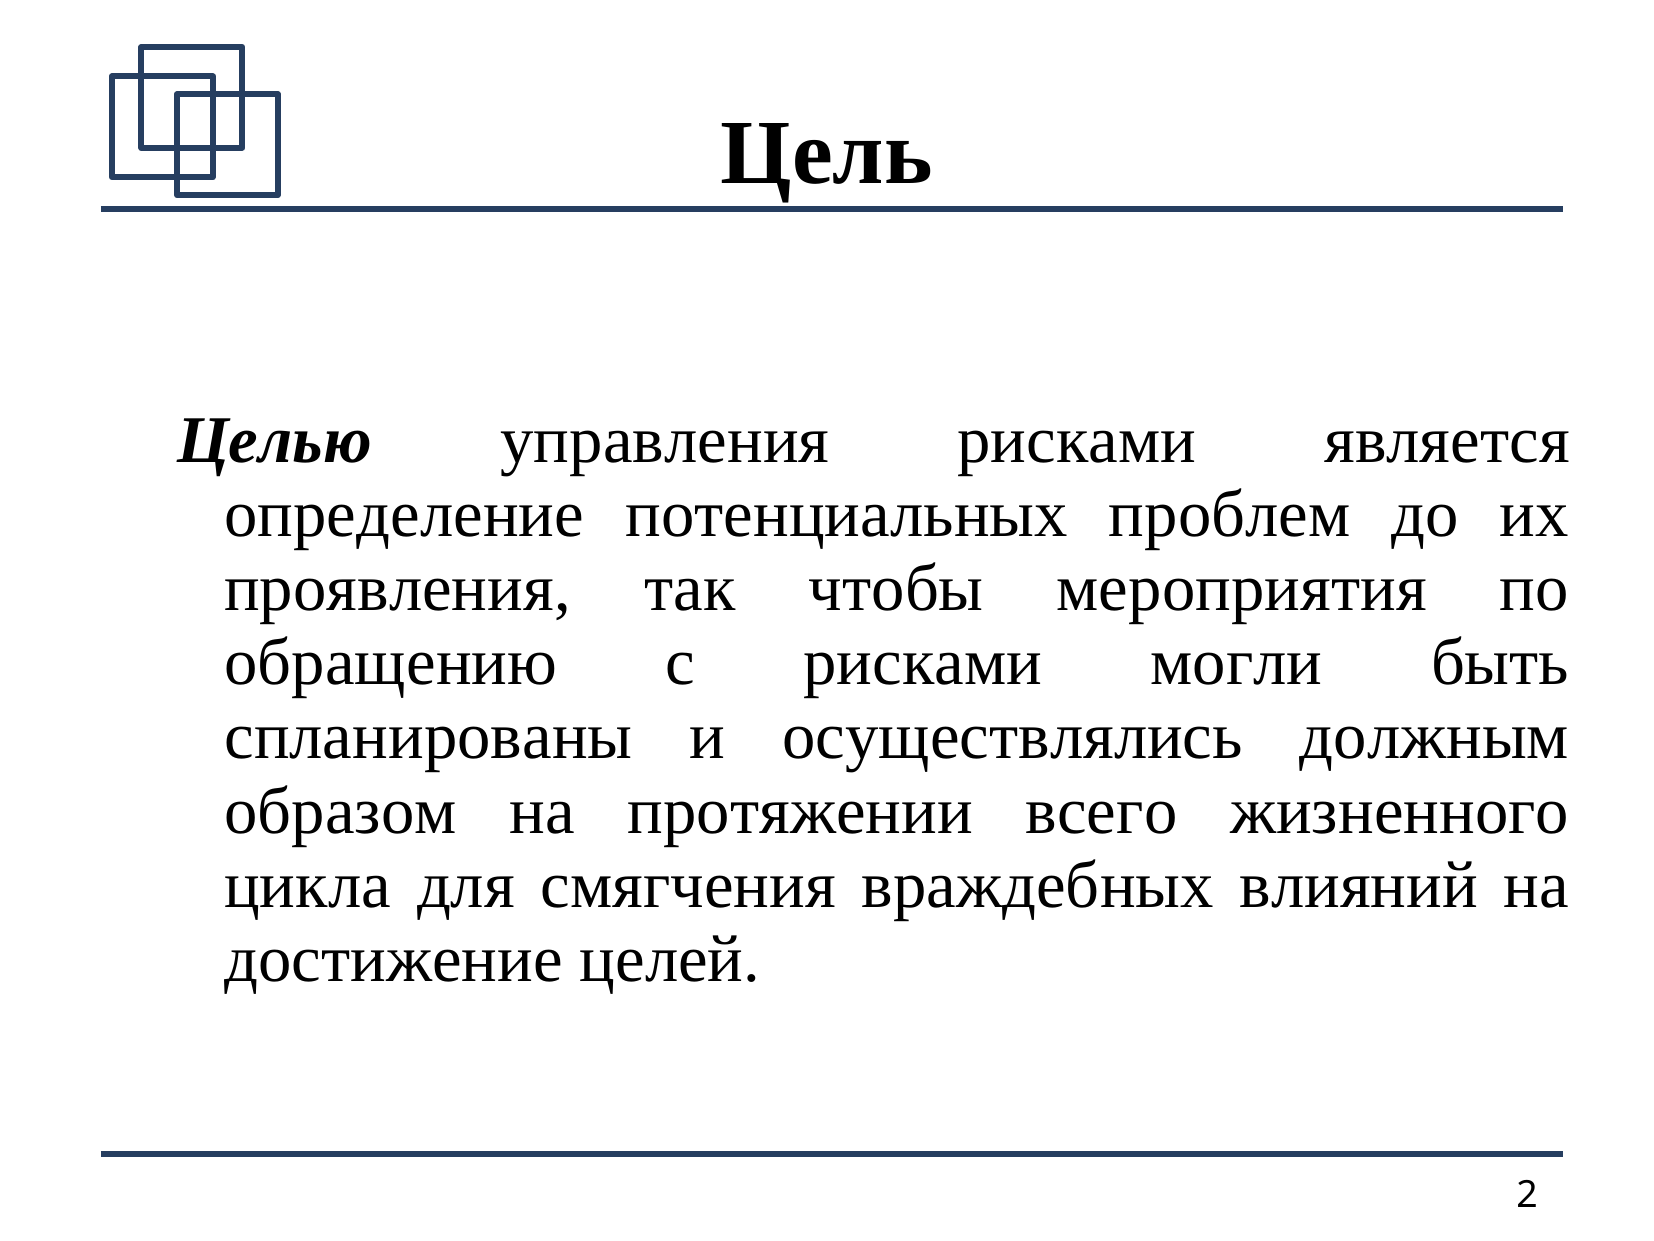

# Цель
Целью управления рисками является определение потенциальных проблем до их проявления, так чтобы мероприятия по обращению с рисками могли быть спланированы и осуществлялись должным образом на протяжении всего жизненного цикла для смягчения враждебных влияний на достижение целей.